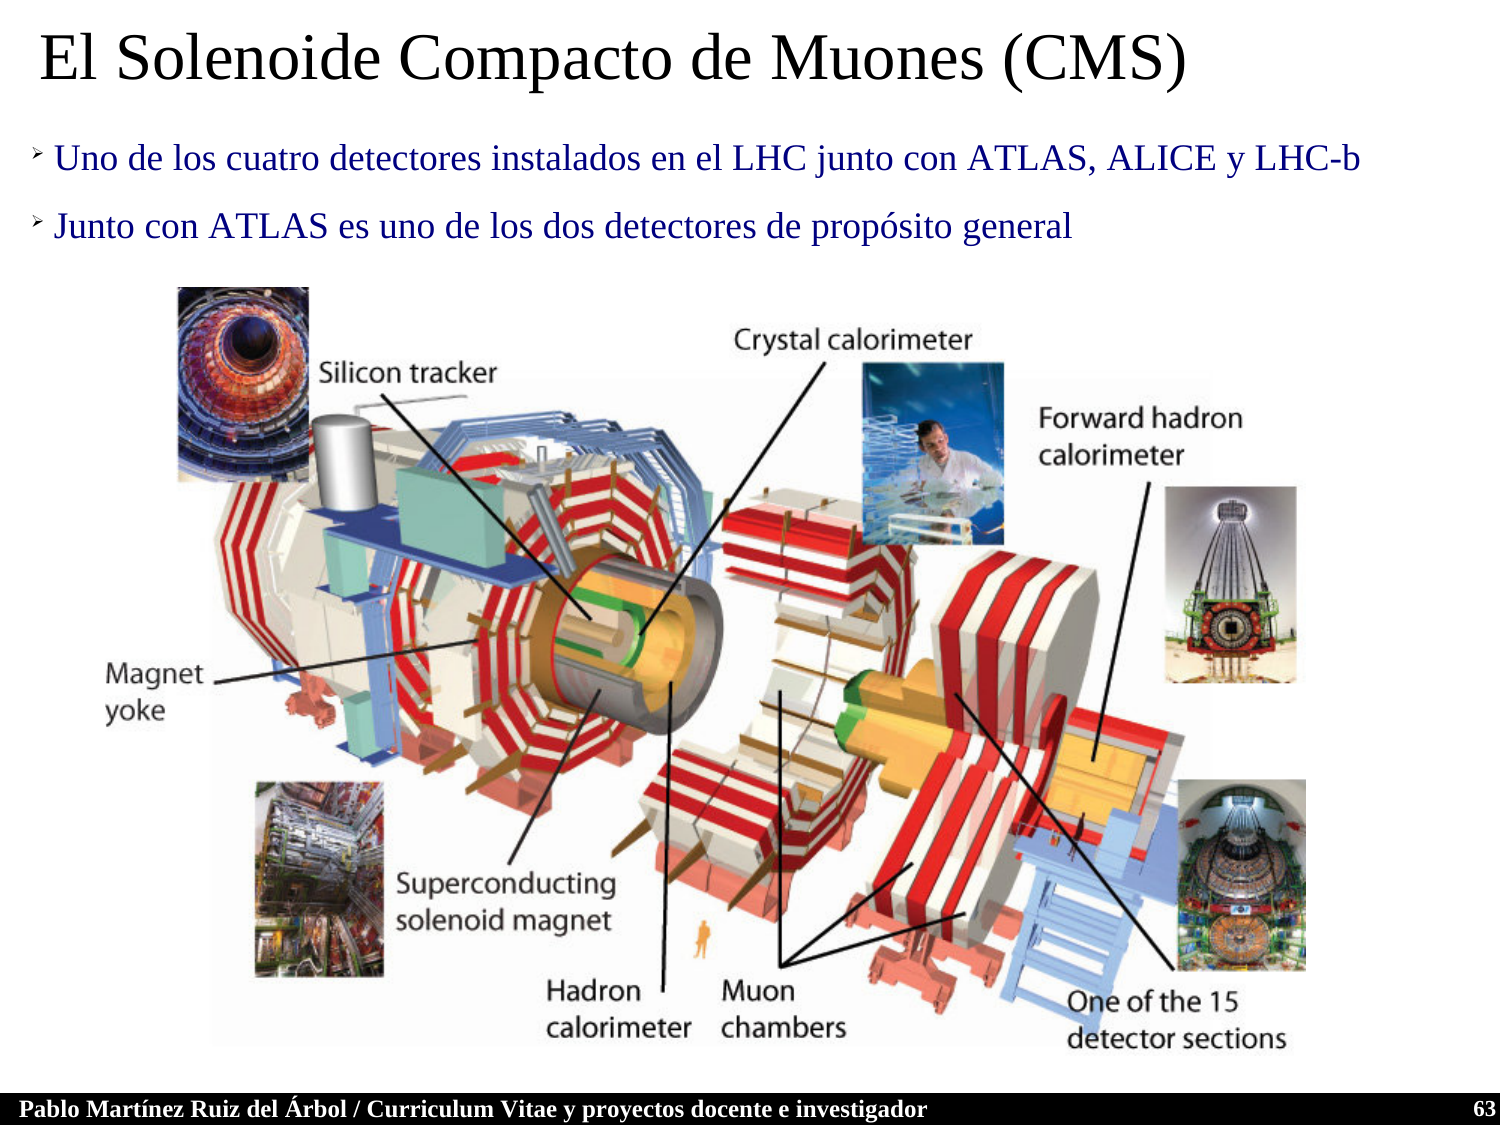

El Solenoide Compacto de Muones (CMS)
 Uno de los cuatro detectores instalados en el LHC junto con ATLAS, ALICE y LHC-b
 Junto con ATLAS es uno de los dos detectores de propósito general
63